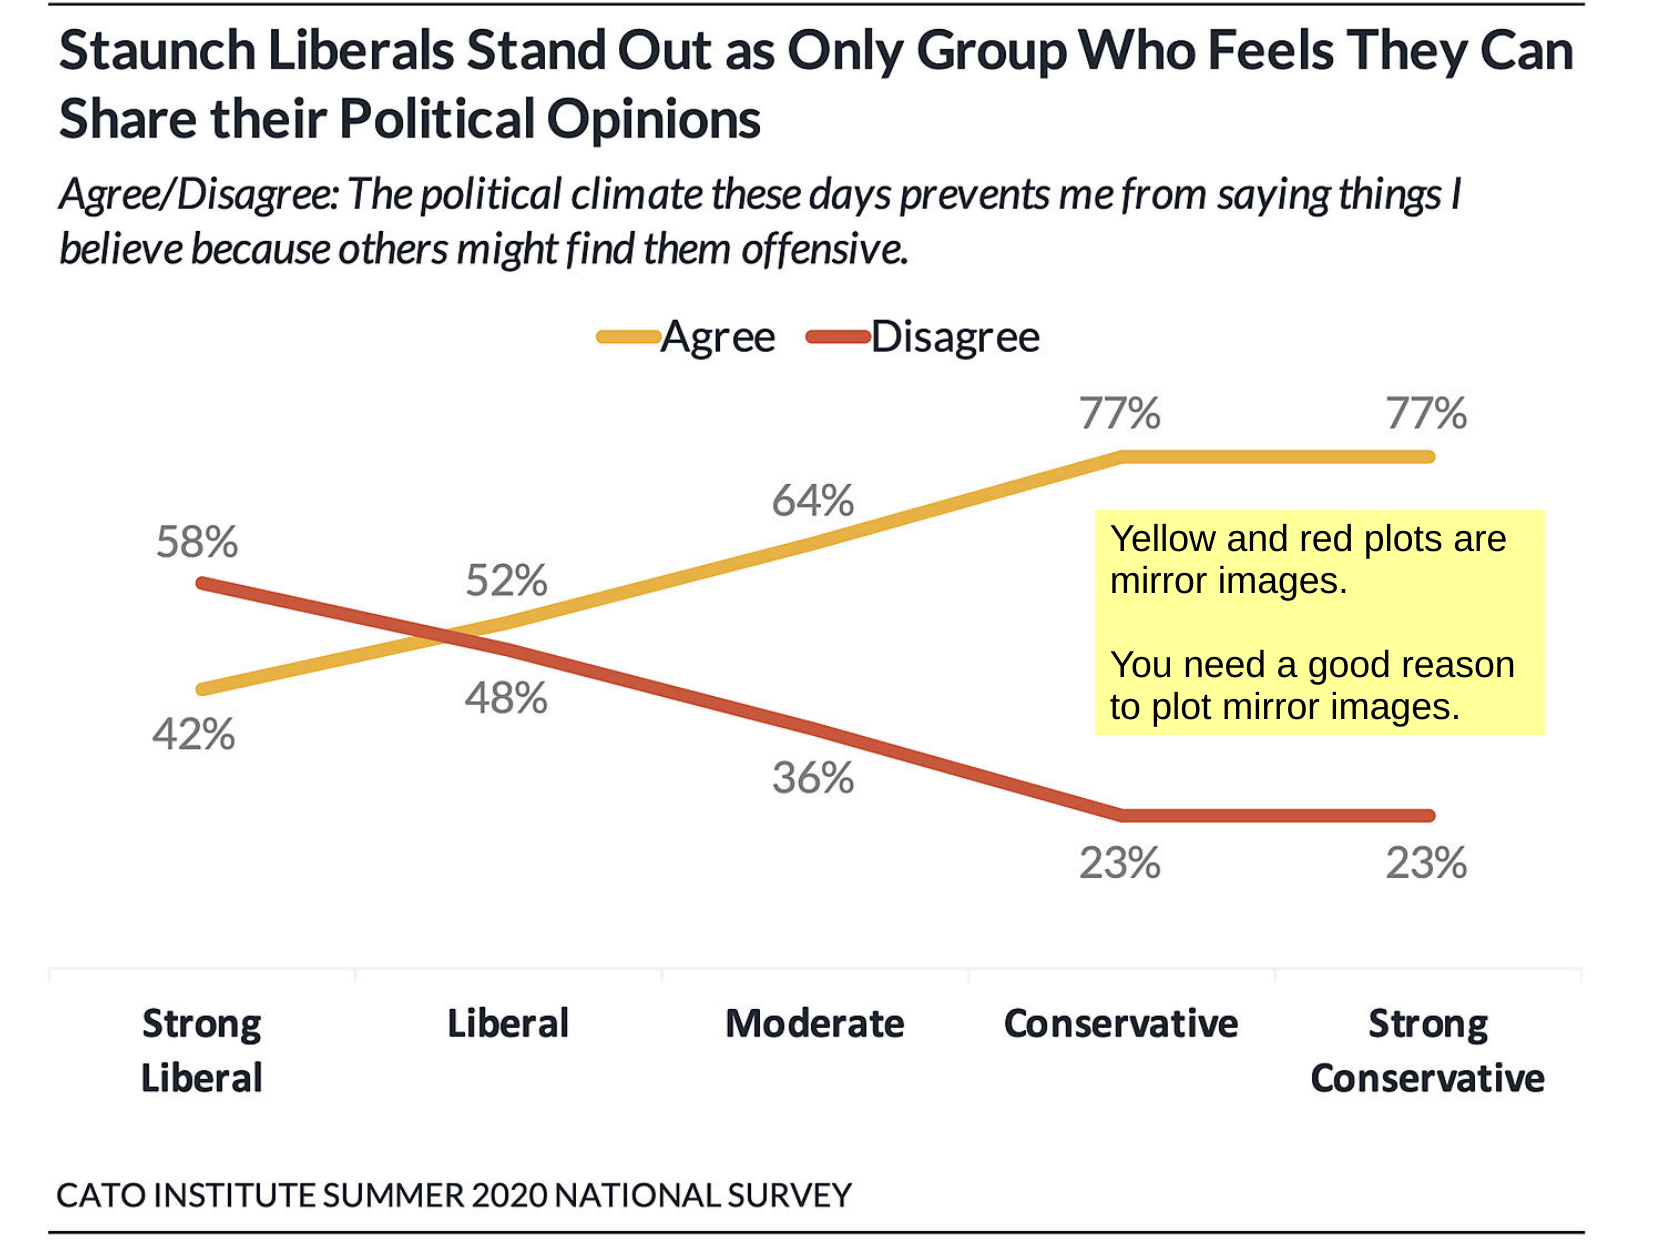

#
Yellow and red plots are mirror images.
You need a good reason to plot mirror images.